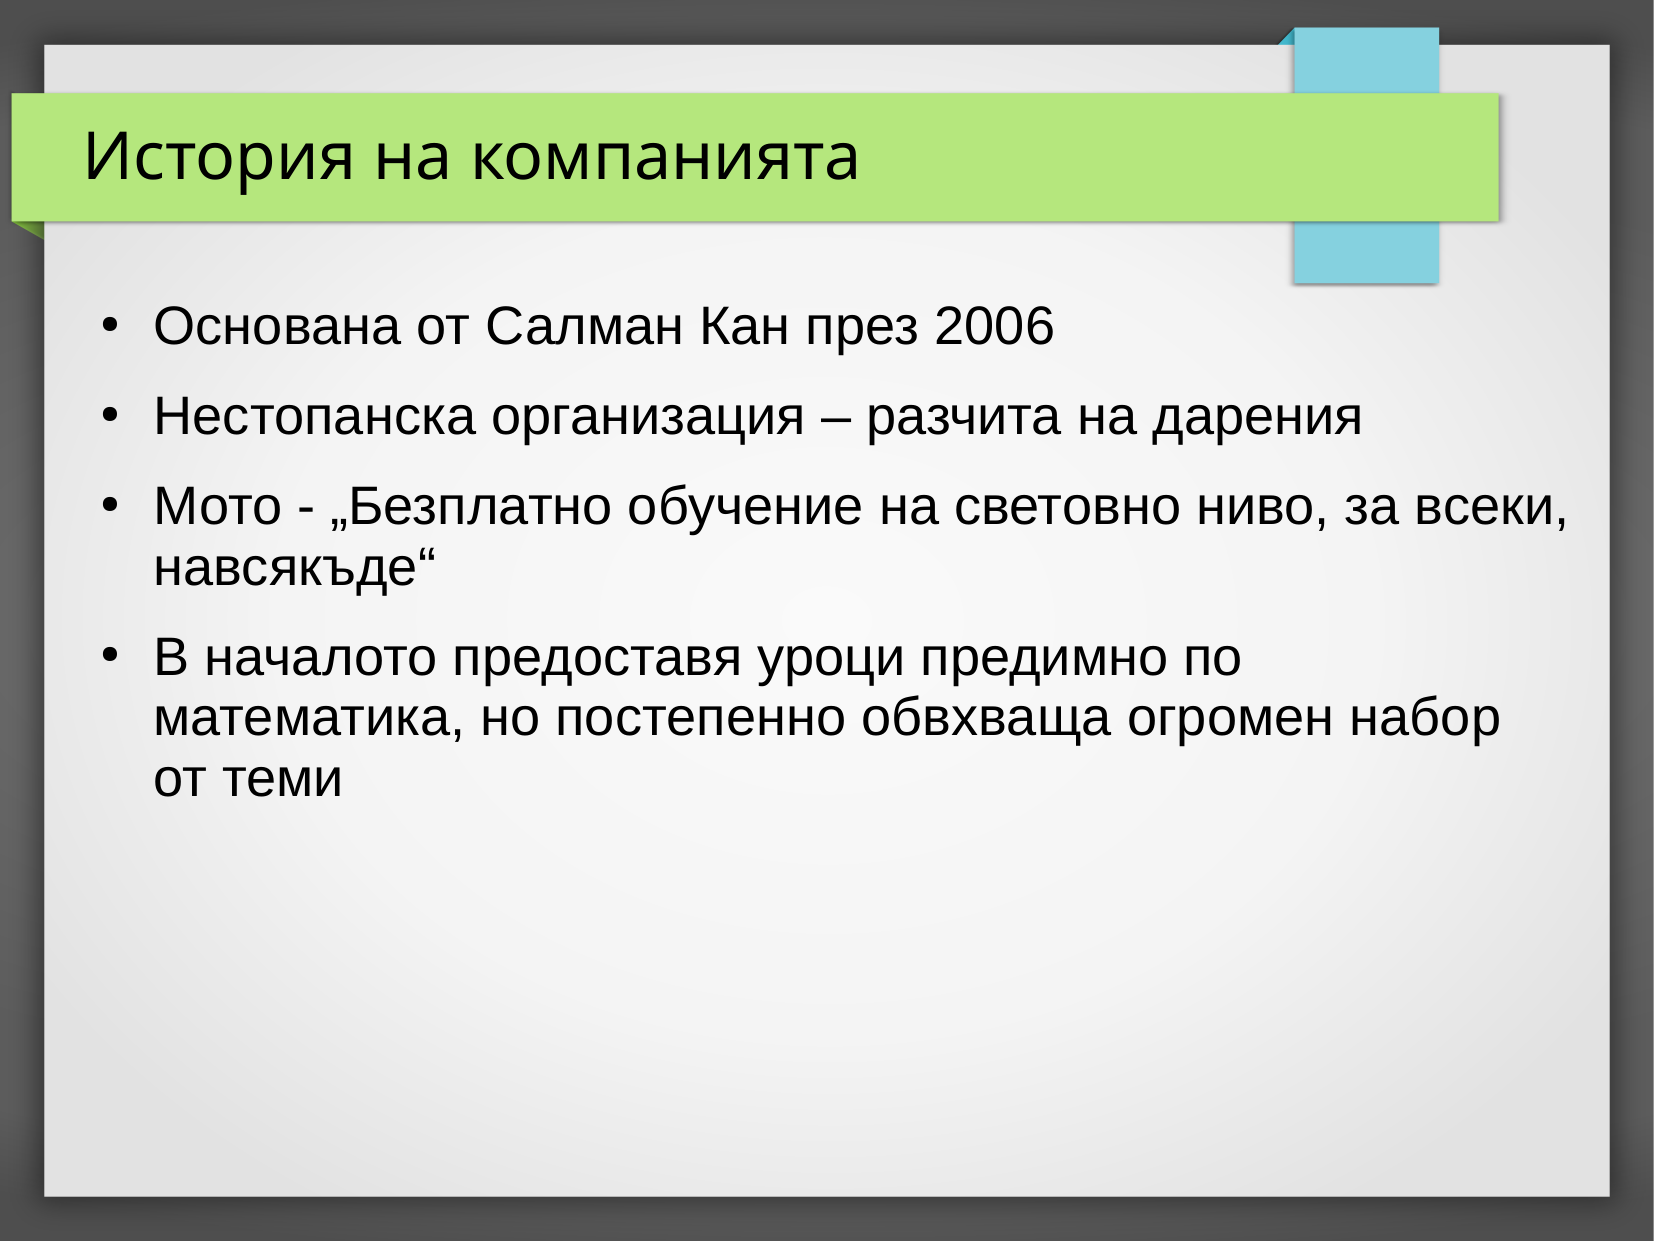

# История на компанията
Основана от Салман Кан през 2006
Нестопанска организация – разчита на дарения
Мото - „Безплатно обучение на световно ниво, за всеки, навсякъде“
В началото предоставя уроци предимно по математика, но постепенно обвхваща огромен набор от теми